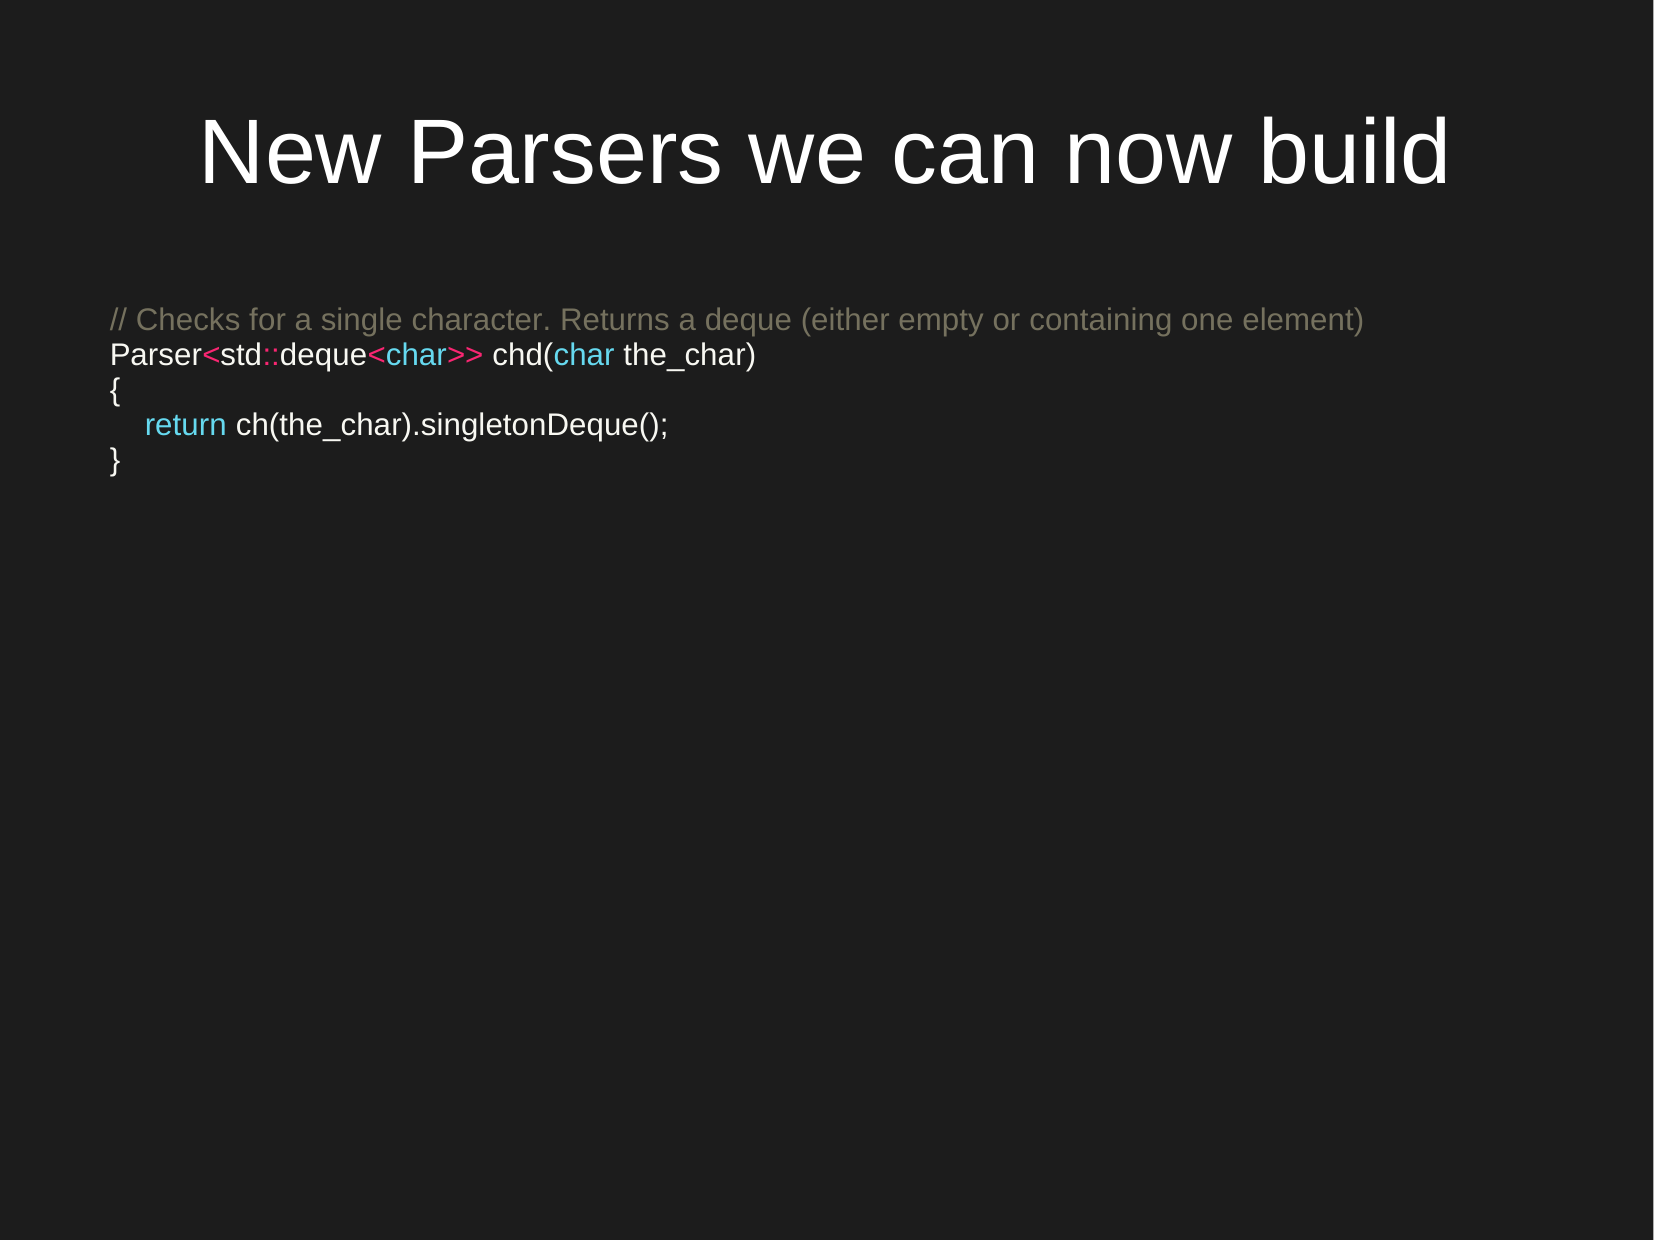

# New Parsers we can now build
 // Checks for a single character. Returns a deque (either empty or containing one element)
 Parser<std::deque<char>> chd(char the_char)
 {
 return ch(the_char).singletonDeque();
 }